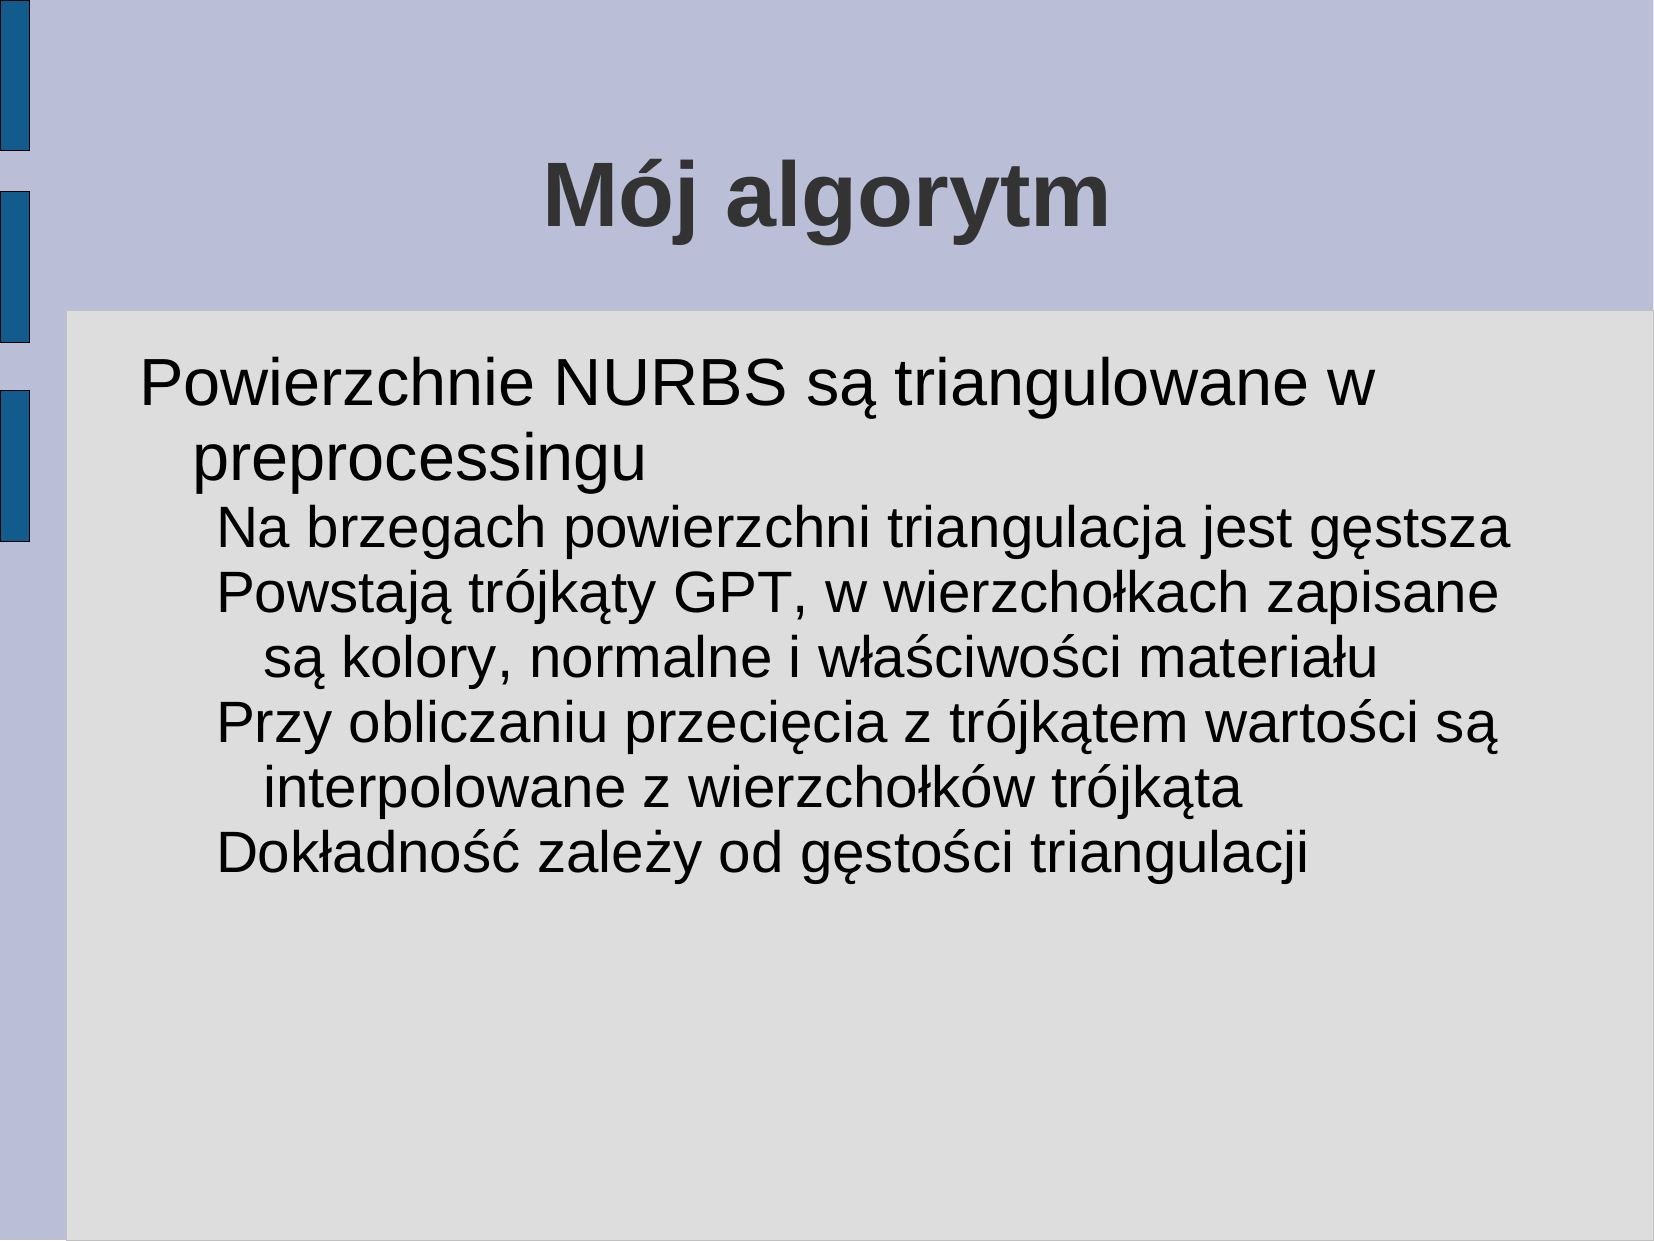

# Mój algorytm
Powierzchnie NURBS są triangulowane w preprocessingu
Na brzegach powierzchni triangulacja jest gęstsza
Powstają trójkąty GPT, w wierzchołkach zapisane są kolory, normalne i właściwości materiału
Przy obliczaniu przecięcia z trójkątem wartości są interpolowane z wierzchołków trójkąta
Dokładność zależy od gęstości triangulacji